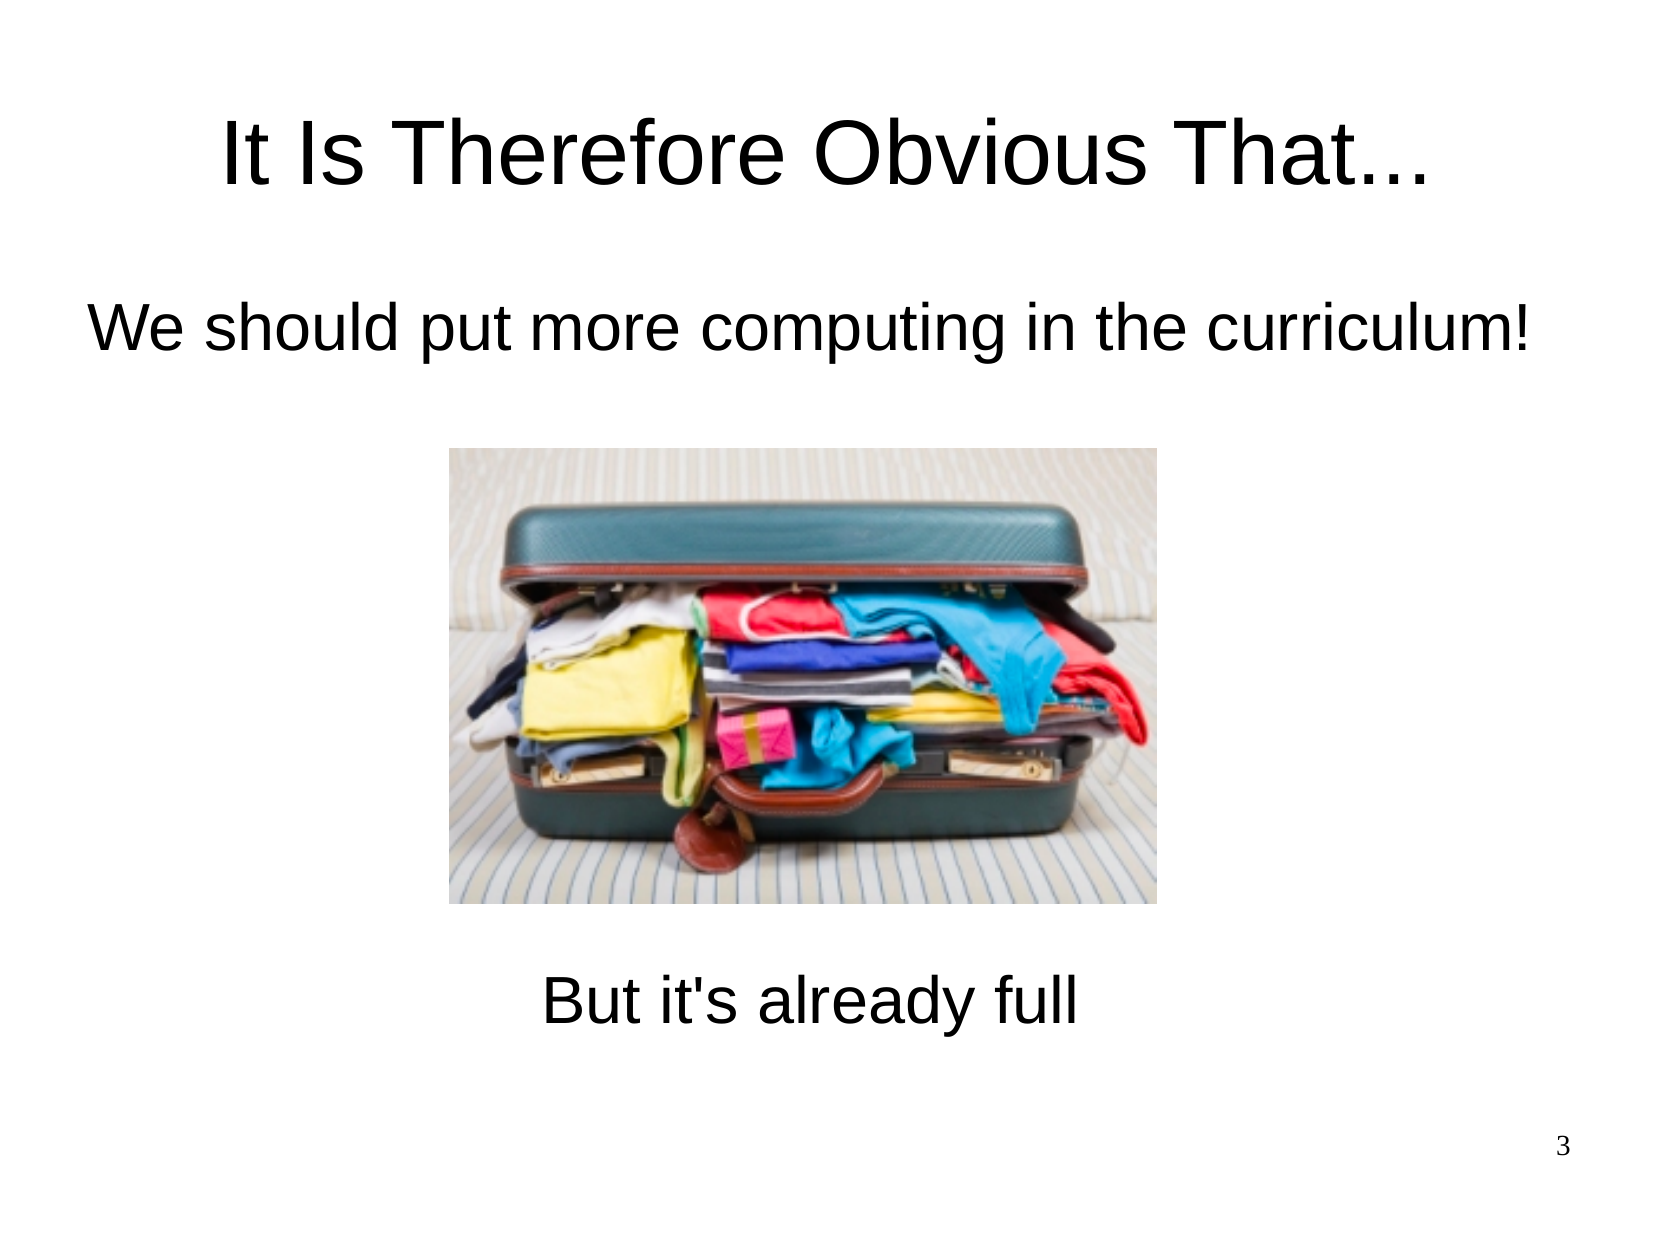

# It Is Therefore Obvious That...
We should put more computing in the curriculum!
But it's already full
3